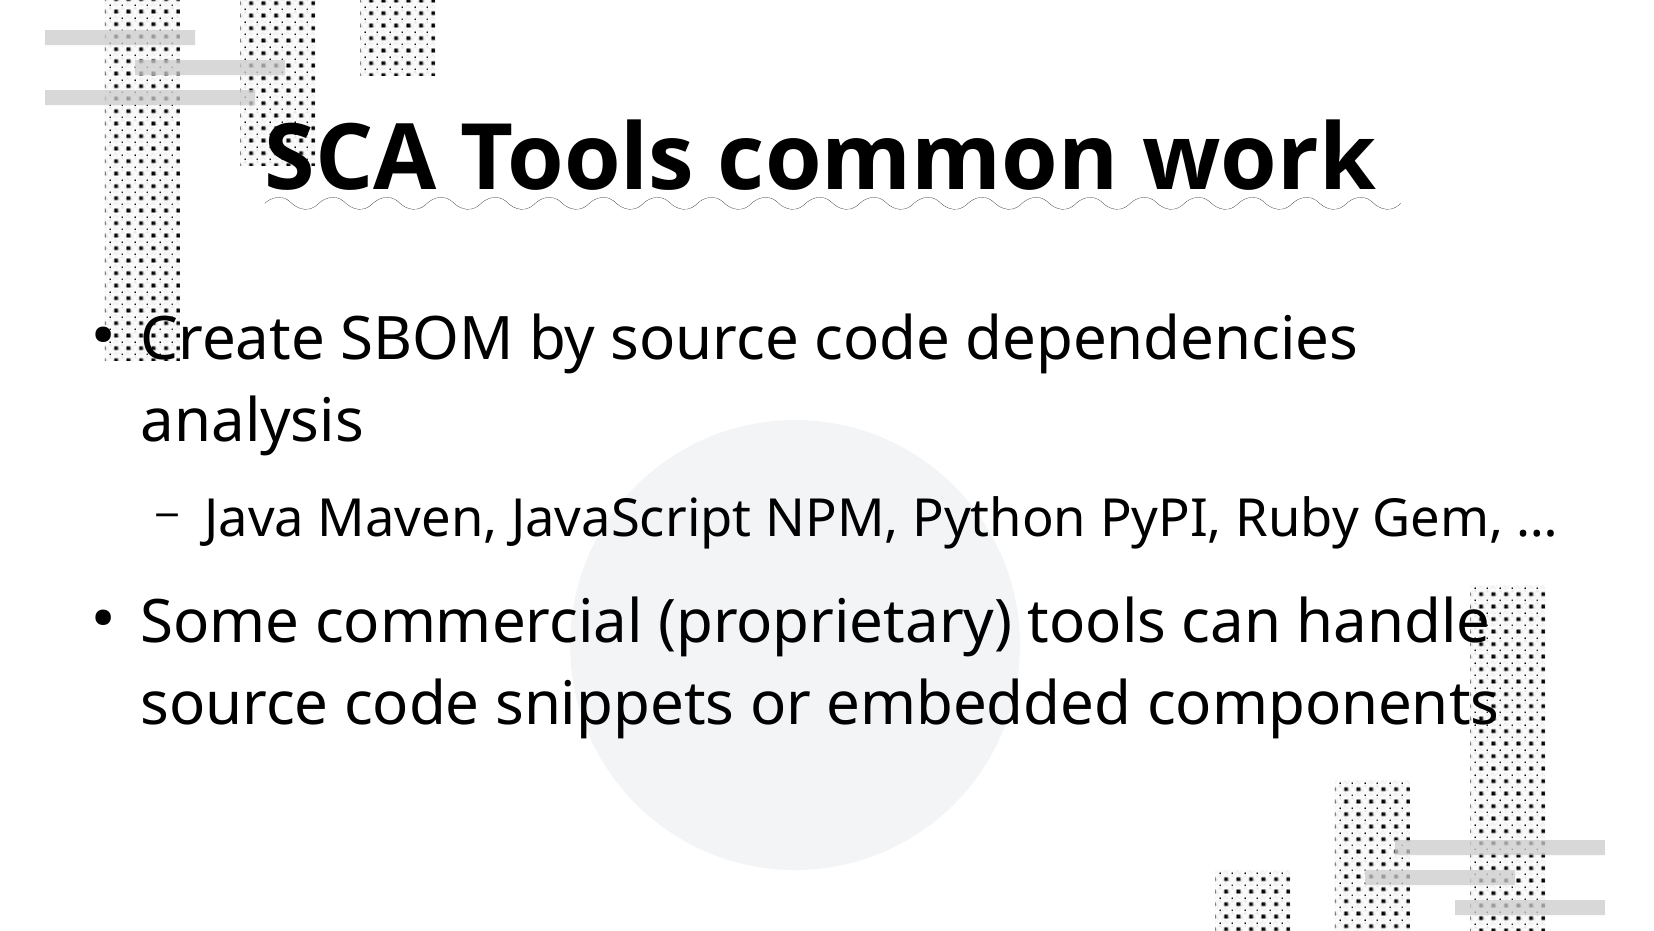

# SCA Tools common work
Create SBOM by source code dependencies analysis
Java Maven, JavaScript NPM, Python PyPI, Ruby Gem, …
Some commercial (proprietary) tools can handle source code snippets or embedded components